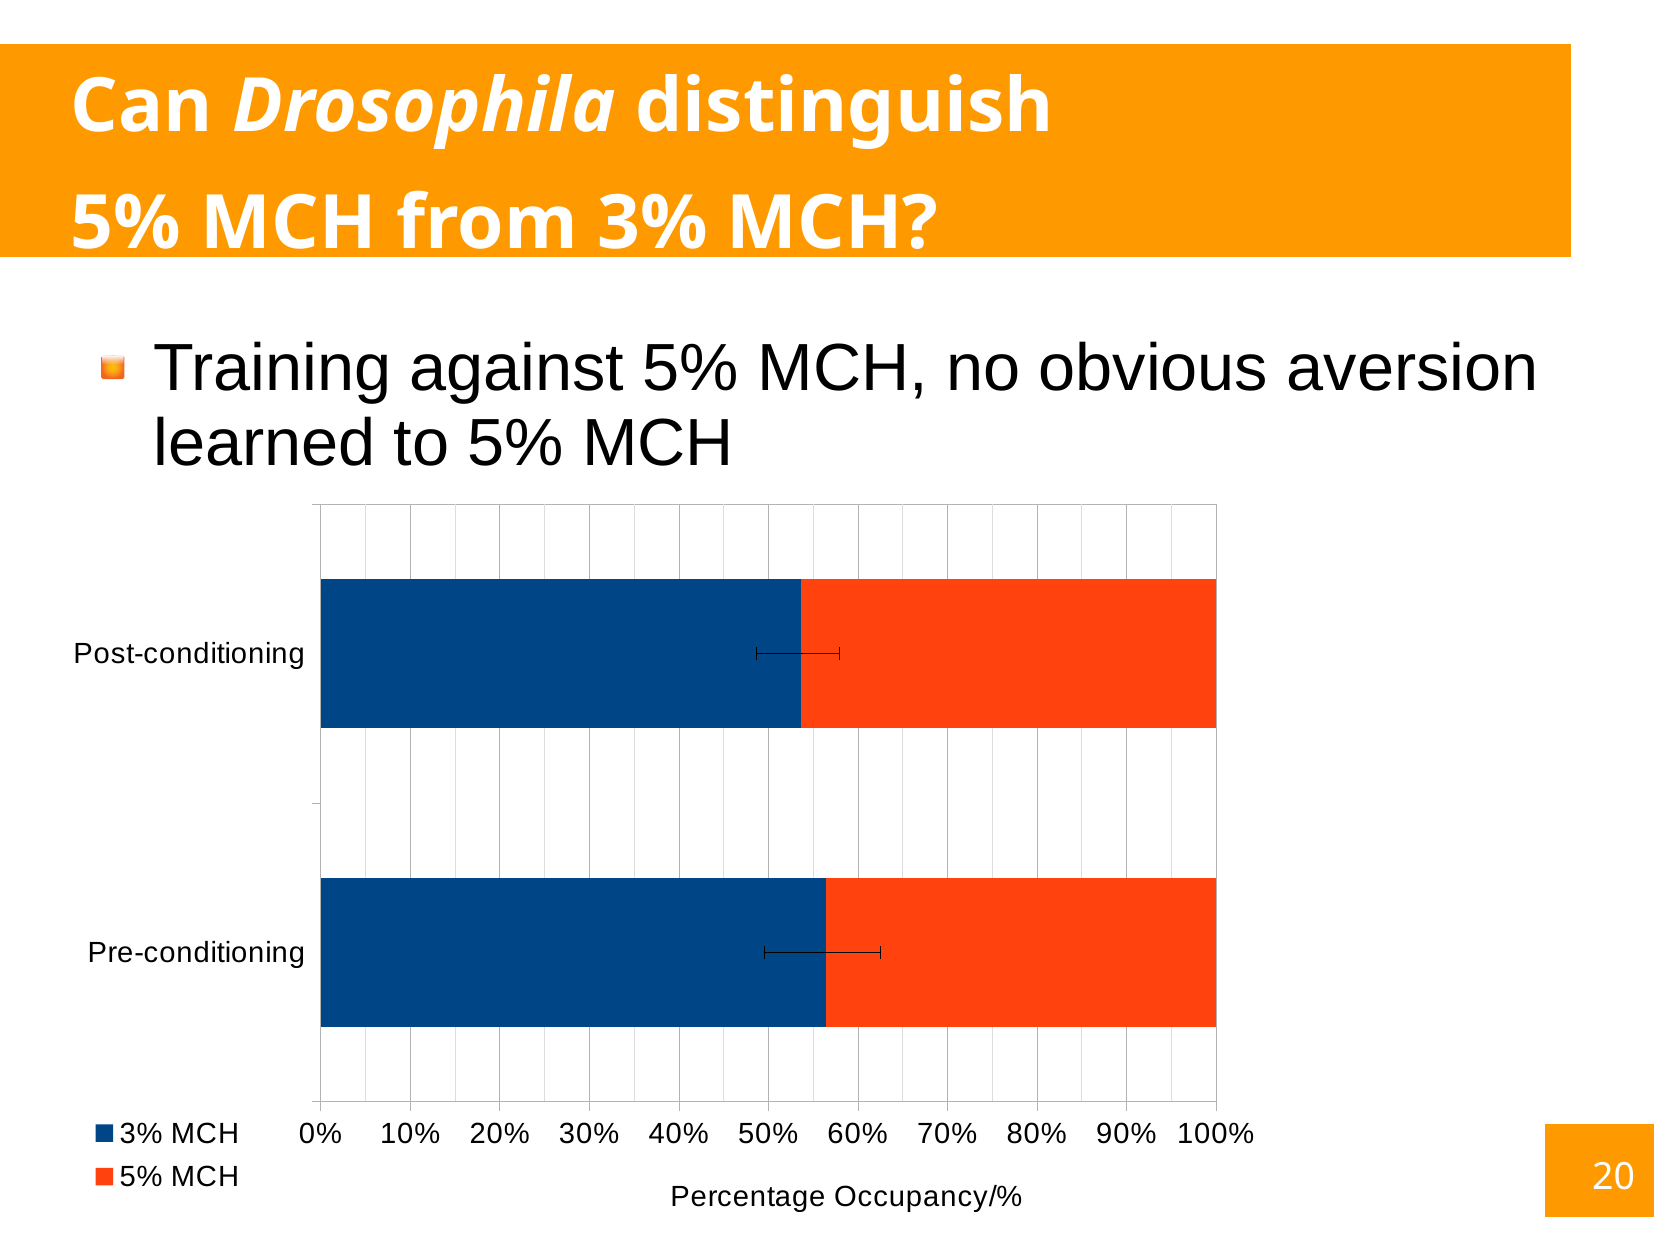

# Can Drosophila distinguish 5% MCH from 3% MCH?
Training against 5% MCH, no obvious aversion learned to 5% MCH
### Chart
| Category | 3% MCH | 5% MCH |
|---|---|---|
| Pre-conditioning | 0.425925925925926 | 0.328888888888889 |
| Post-conditioning | 0.414814814814815 | 0.359259259259259 |20